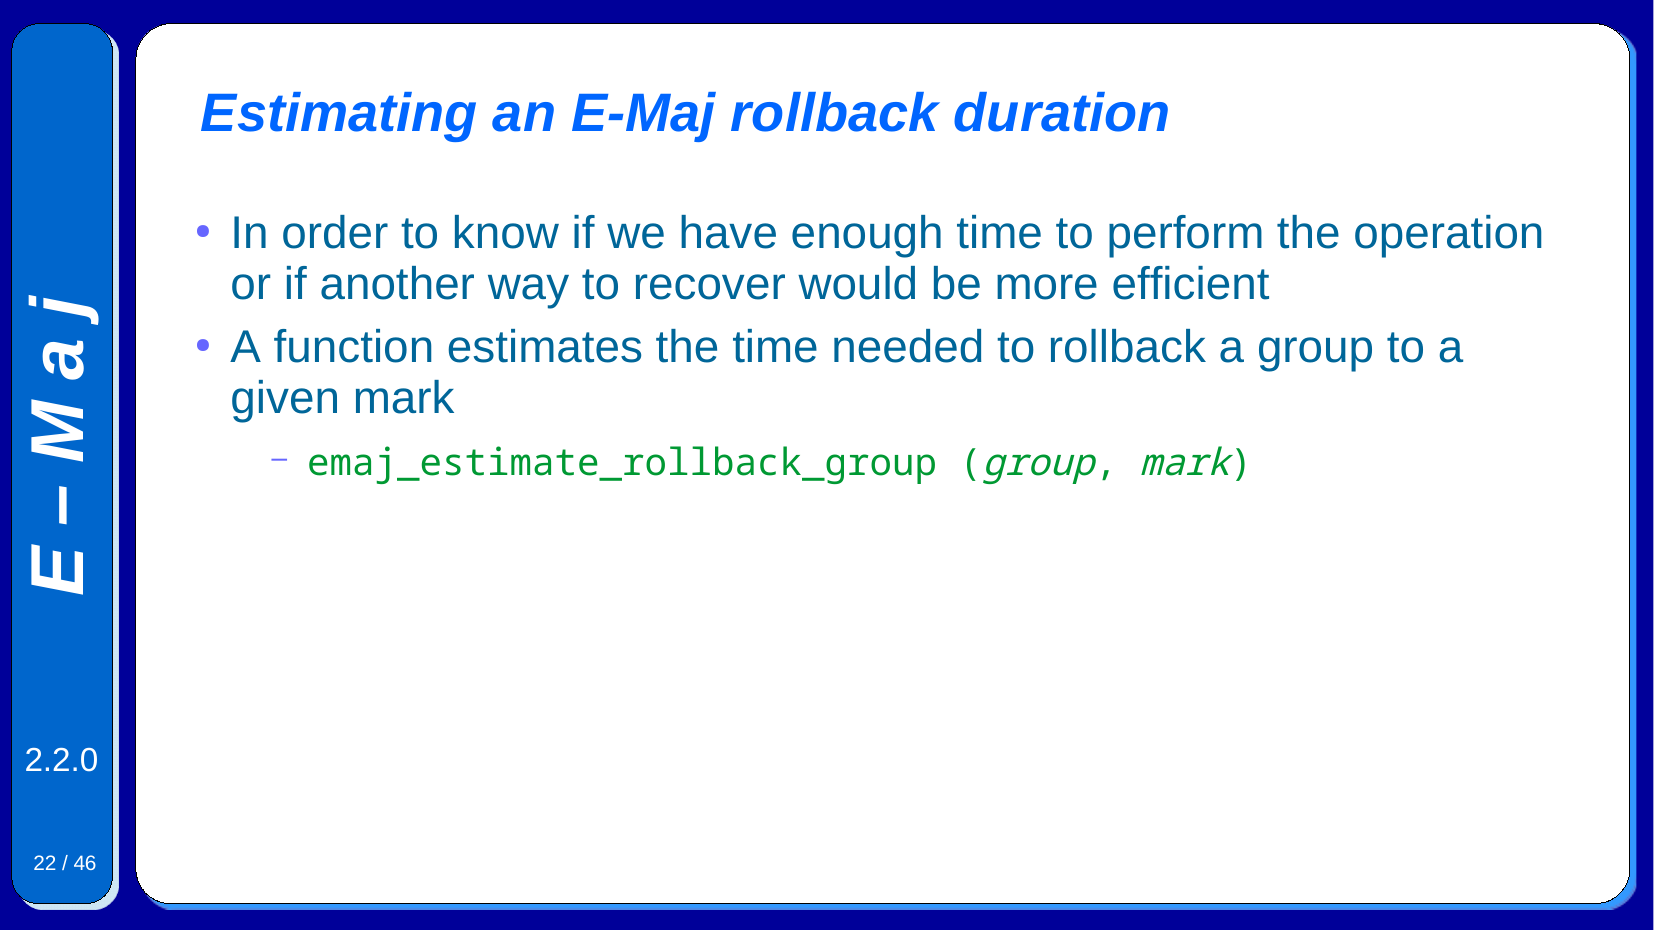

# Estimating an E-Maj rollback duration
In order to know if we have enough time to perform the operation or if another way to recover would be more efficient
A function estimates the time needed to rollback a group to a given mark
emaj_estimate_rollback_group (group, mark)